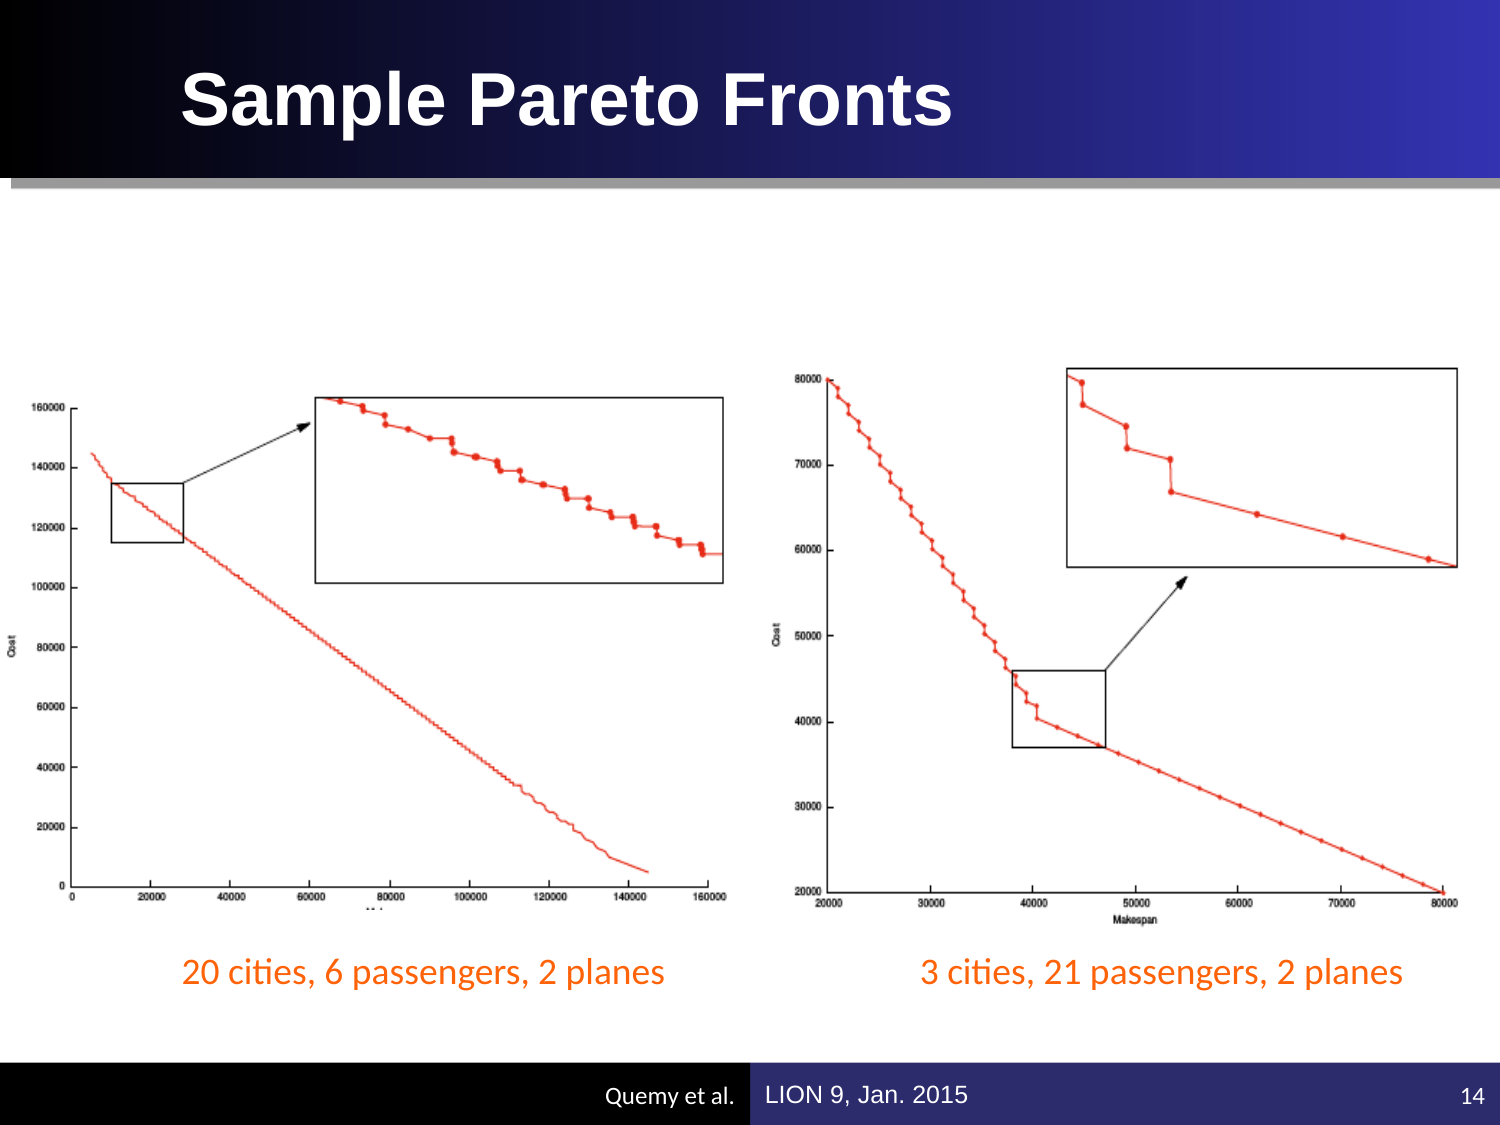

#
Sample Pareto Fronts
20 cities, 6 passengers, 2 planes
3 cities, 21 passengers, 2 planes
14